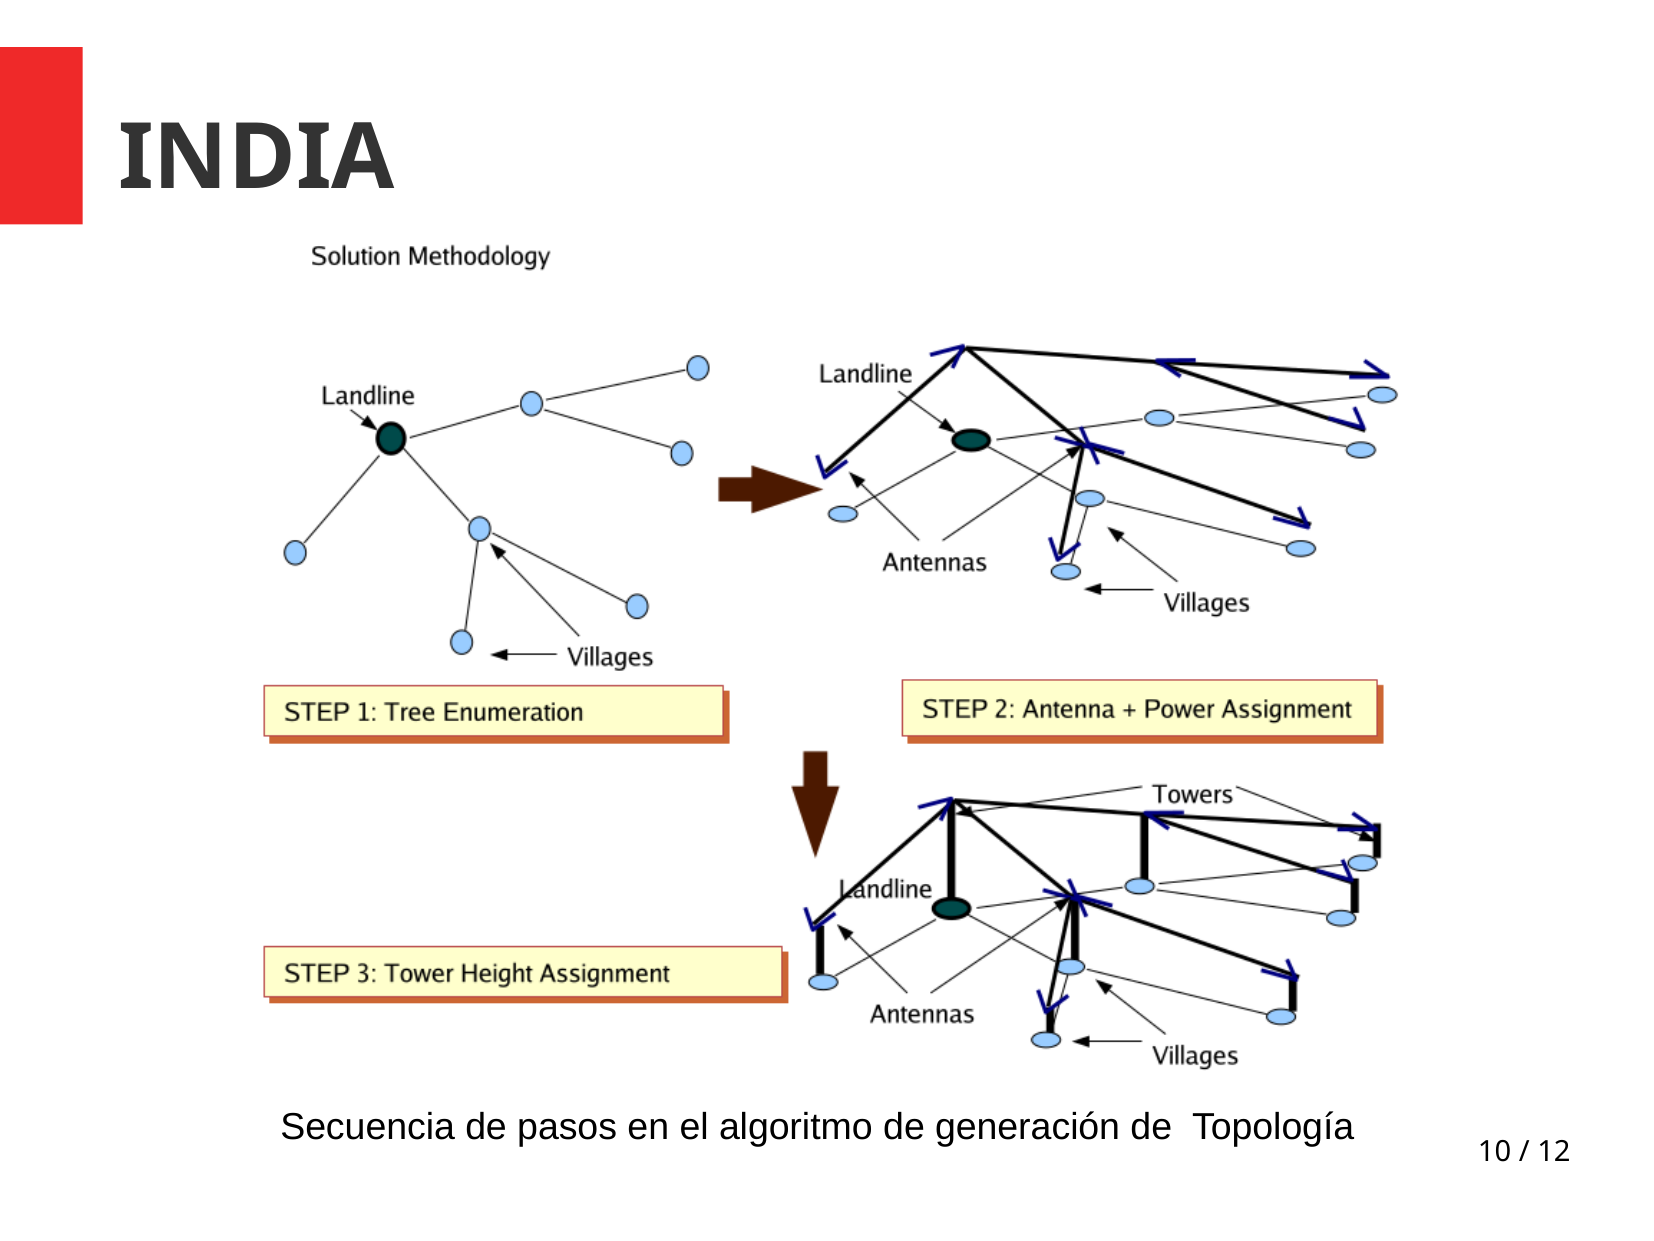

# INDIA
Secuencia de pasos en el algoritmo de generación de Topología
10